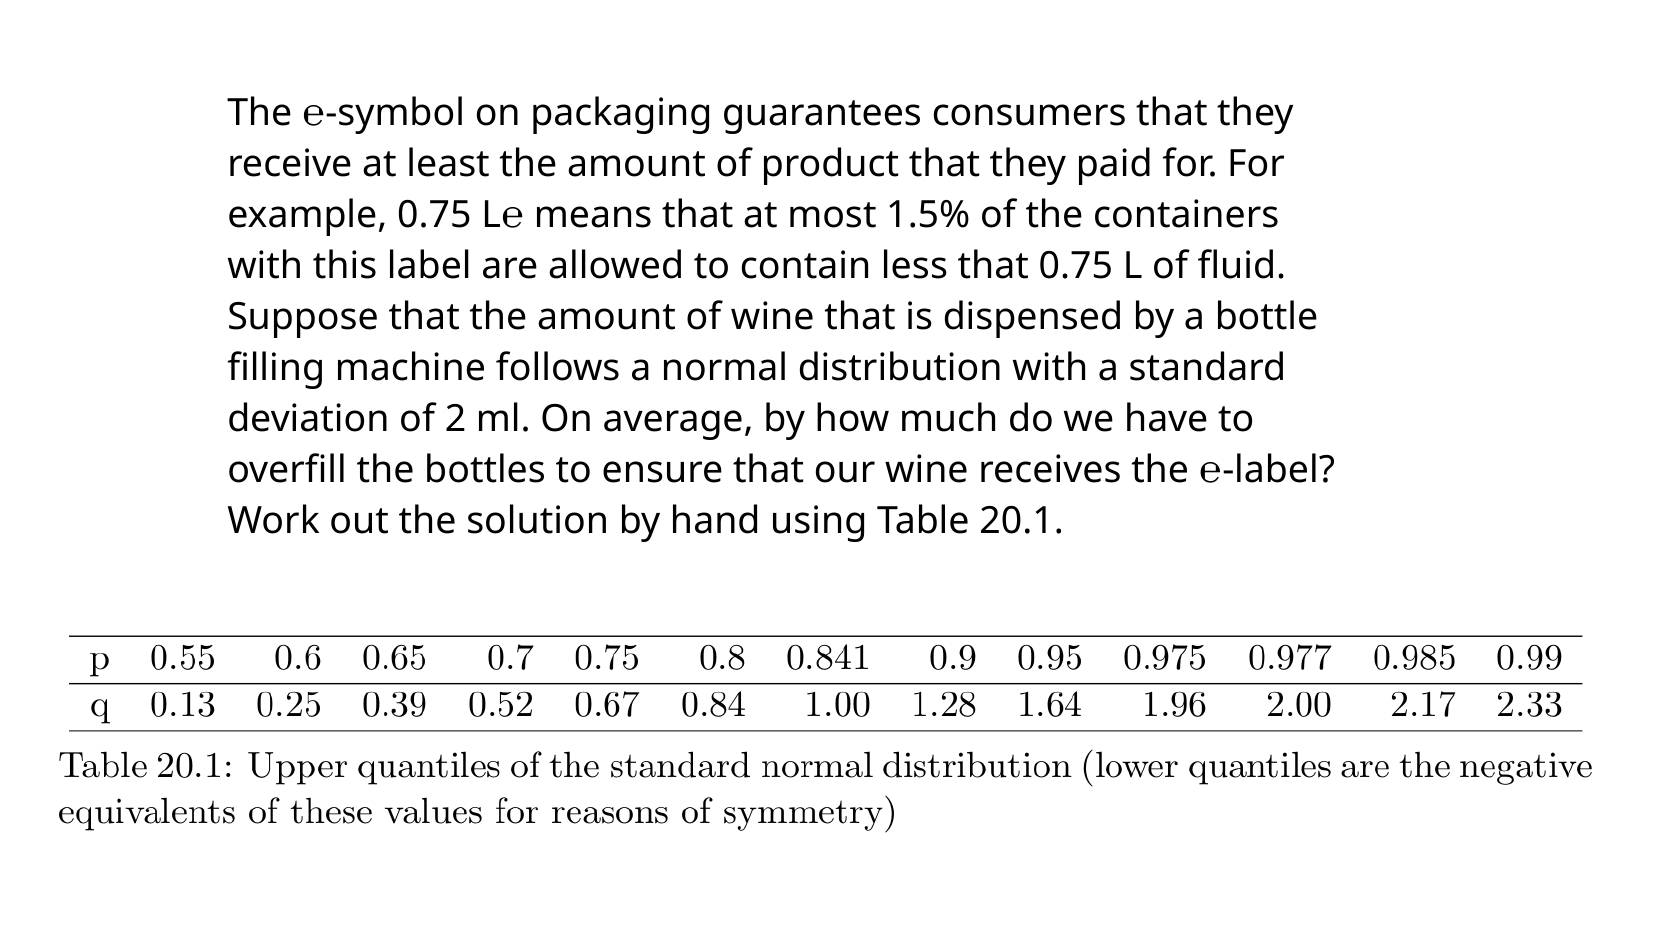

The ℮-symbol on packaging guarantees consumers that they receive at least the amount of product that they paid for. For example, 0.75 L℮ means that at most 1.5% of the containers with this label are allowed to contain less that 0.75 L of fluid. Suppose that the amount of wine that is dispensed by a bottle filling machine follows a normal distribution with a standard deviation of 2 ml. On average, by how much do we have to overfill the bottles to ensure that our wine receives the ℮-label? Work out the solution by hand using Table 20.1.